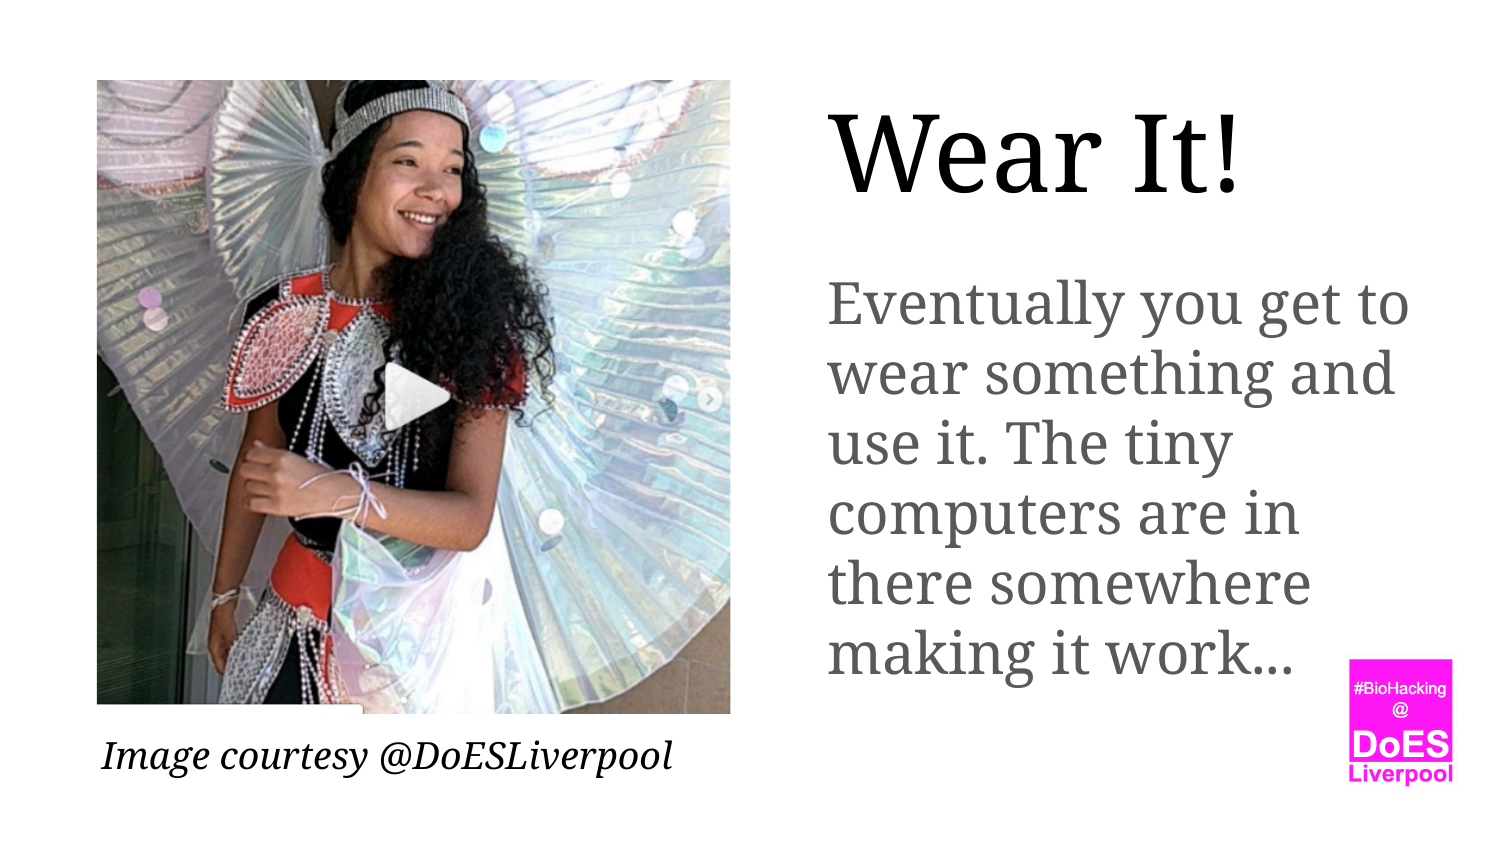

# Wear It!
Eventually you get to wear something and use it. The tiny computers are in there somewhere making it work...
Image courtesy @DoESLiverpool